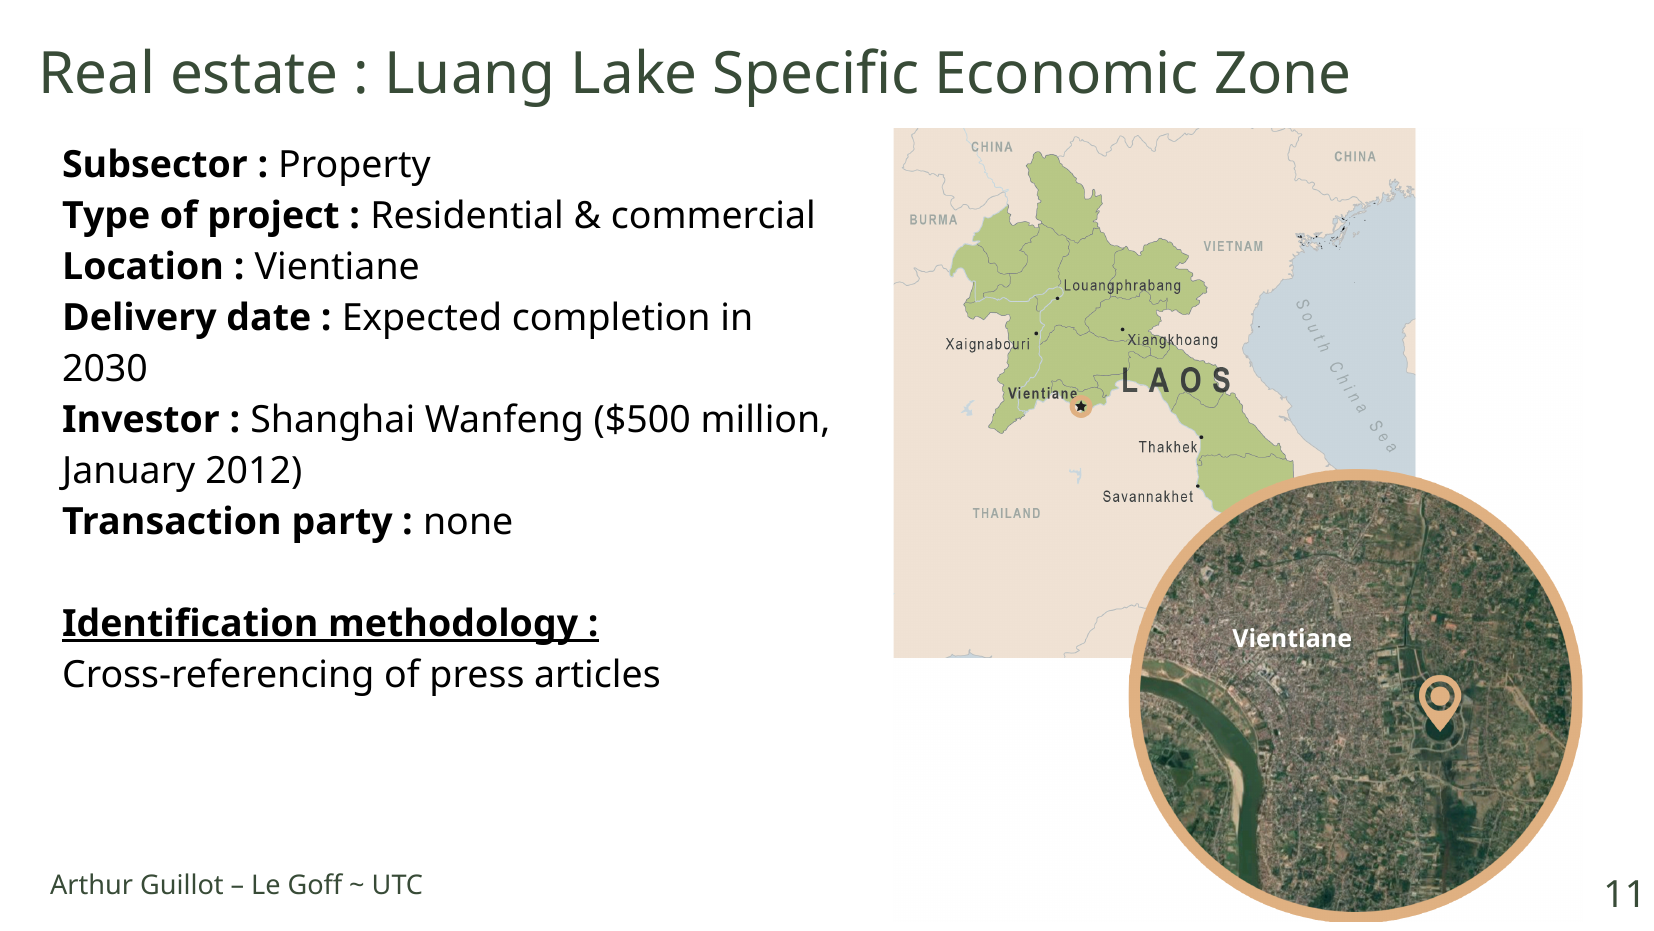

Real estate : Luang Lake Specific Economic Zone
Subsector : Property
Type of project : Residential & commercial
Location : Vientiane
Delivery date : Expected completion in 2030
Investor : Shanghai Wanfeng ($500 million, January 2012)
Transaction party : none
Identification methodology :
Cross-referencing of press articles
Vientiane
Arthur Guillot – Le Goff ~ UTC